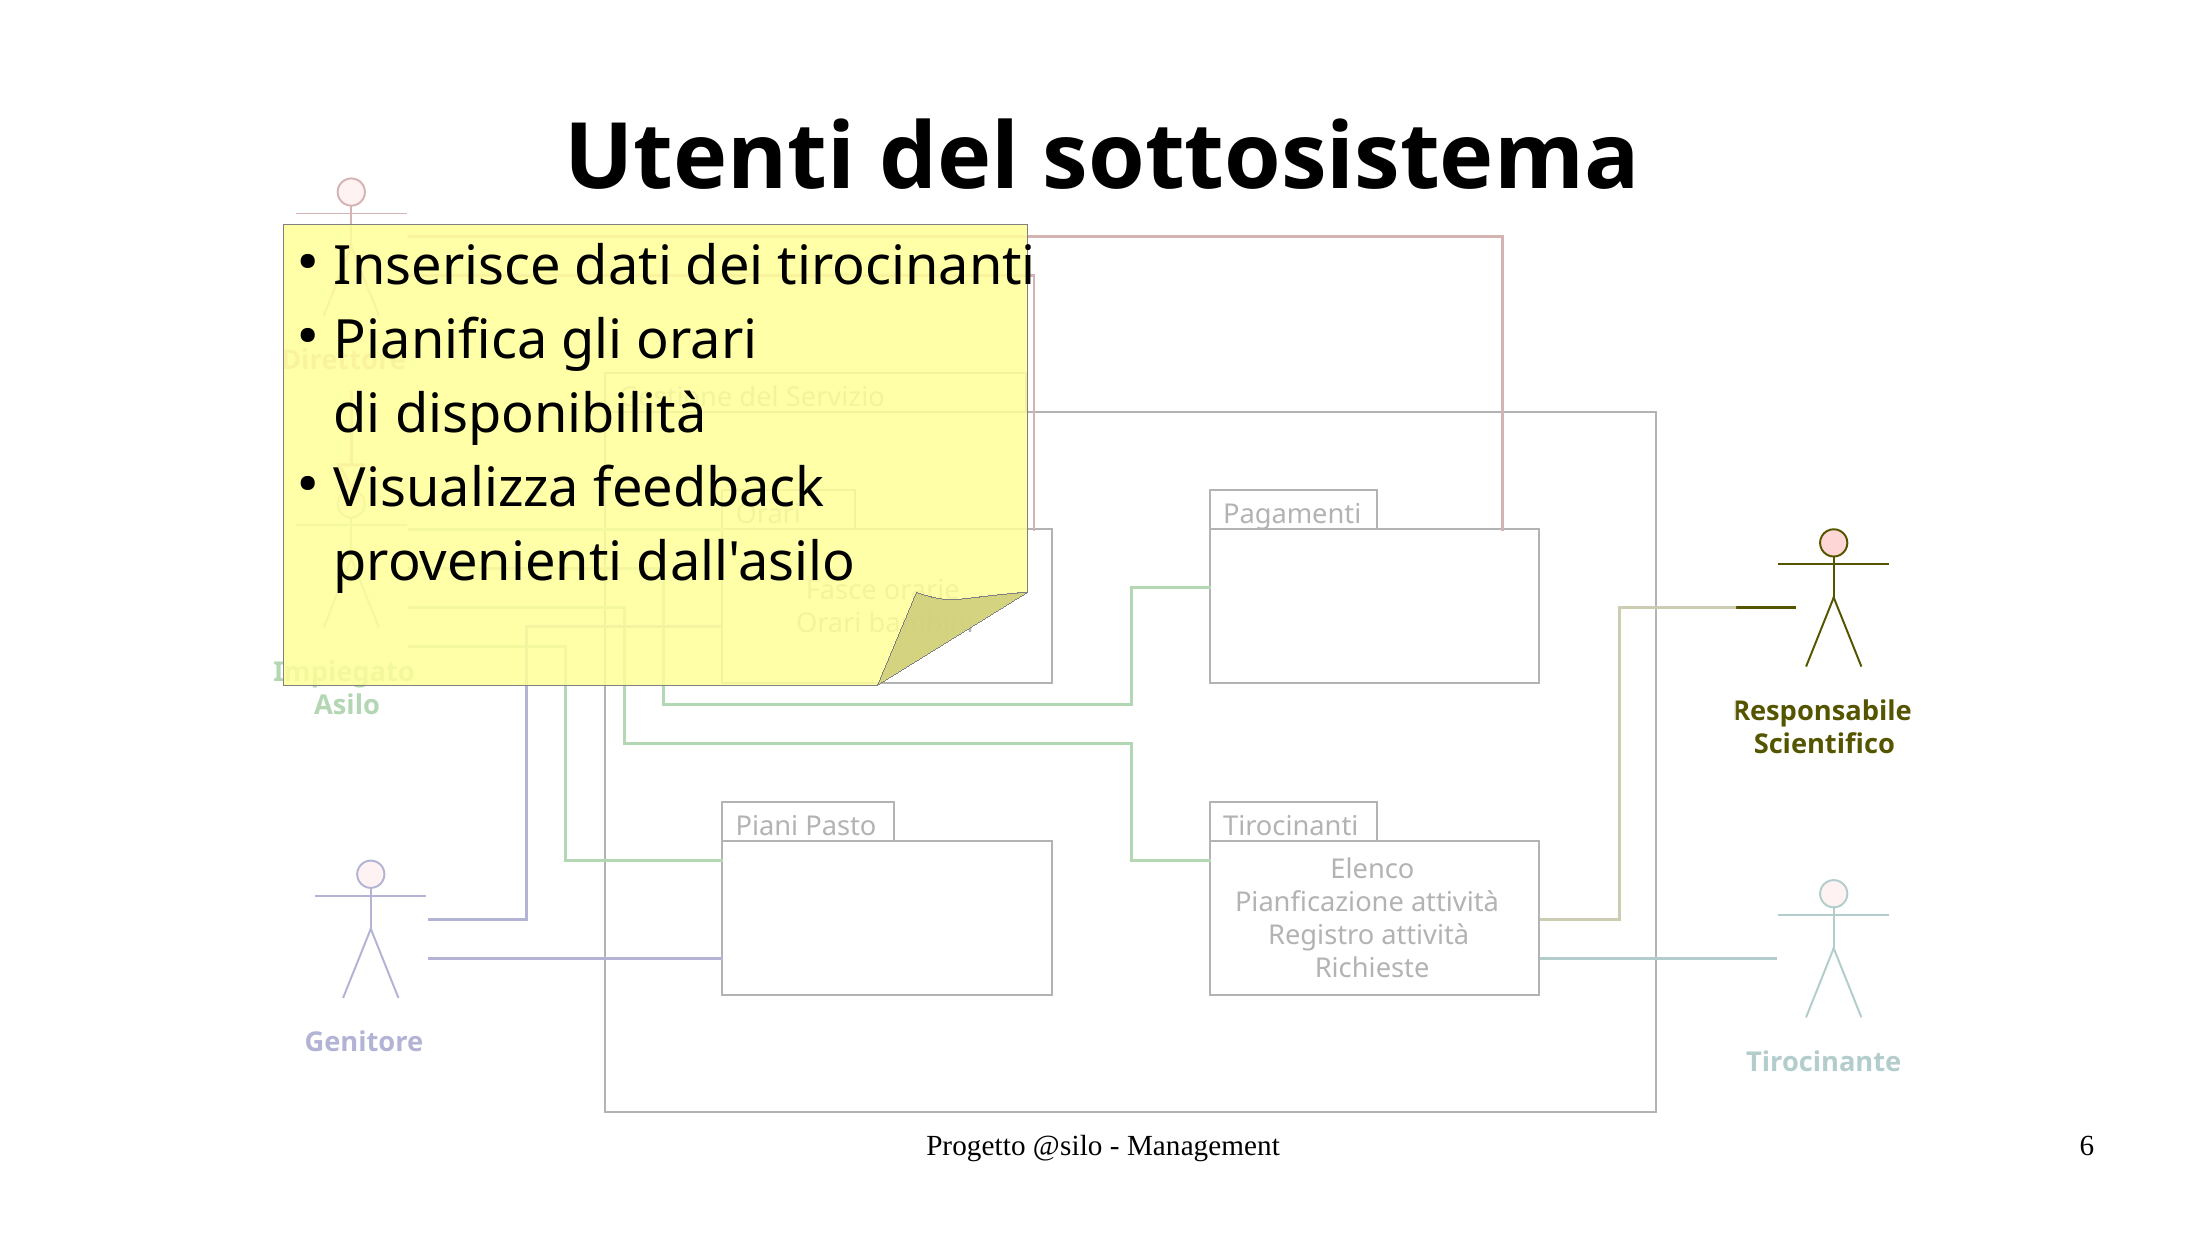

# Utenti del sottosistema
Inserisce dati dei tirocinanti
Pianifica gli orari
di disponibilità
Visualizza feedback
provenienti dall'asilo
Progetto @silo - Management
6